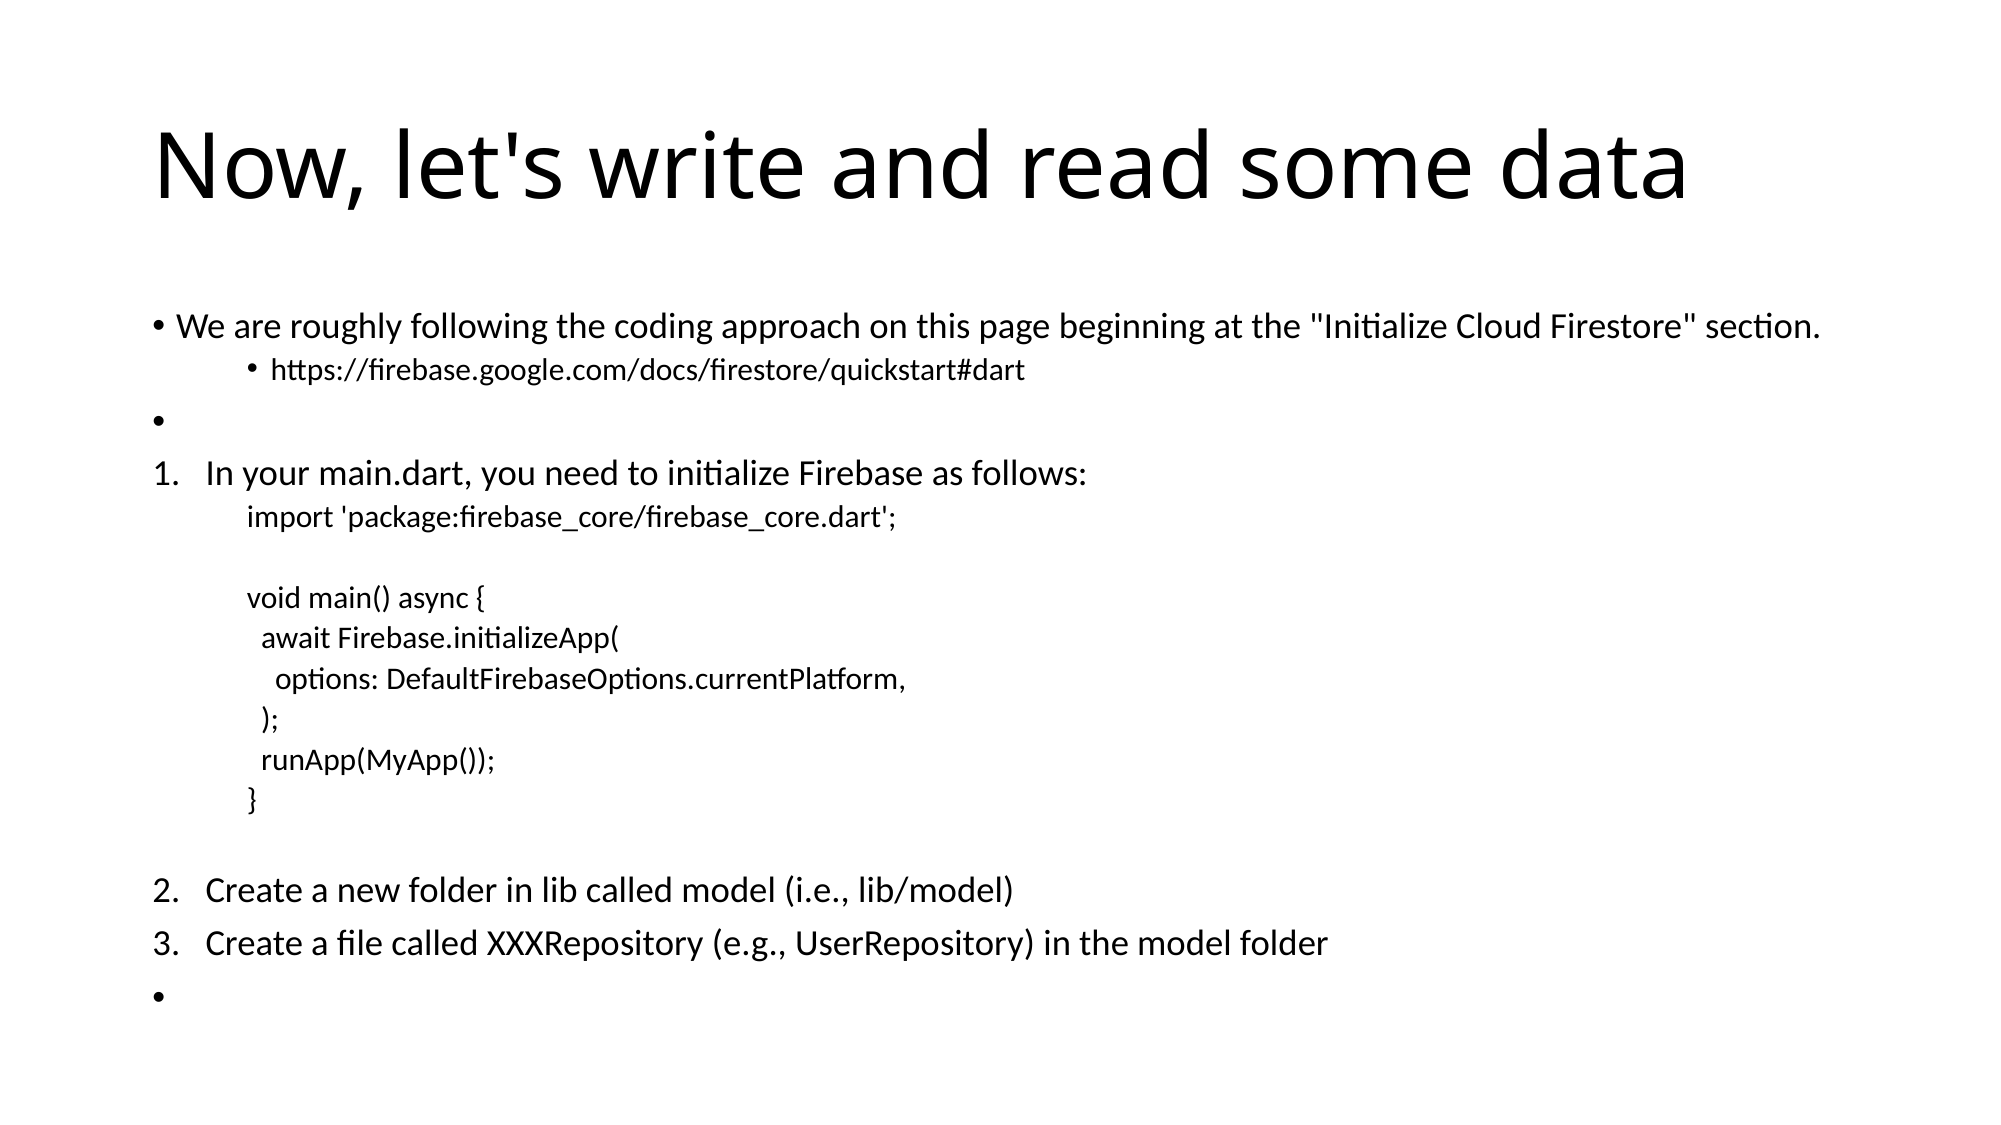

# Now, let's write and read some data
We are roughly following the coding approach on this page beginning at the "Initialize Cloud Firestore" section.
https://firebase.google.com/docs/firestore/quickstart#dart
In your main.dart, you need to initialize Firebase as follows:
import 'package:firebase_core/firebase_core.dart';
void main() async {
 await Firebase.initializeApp(
 options: DefaultFirebaseOptions.currentPlatform,
 );
 runApp(MyApp());
}
Create a new folder in lib called model (i.e., lib/model)
Create a file called XXXRepository (e.g., UserRepository) in the model folder